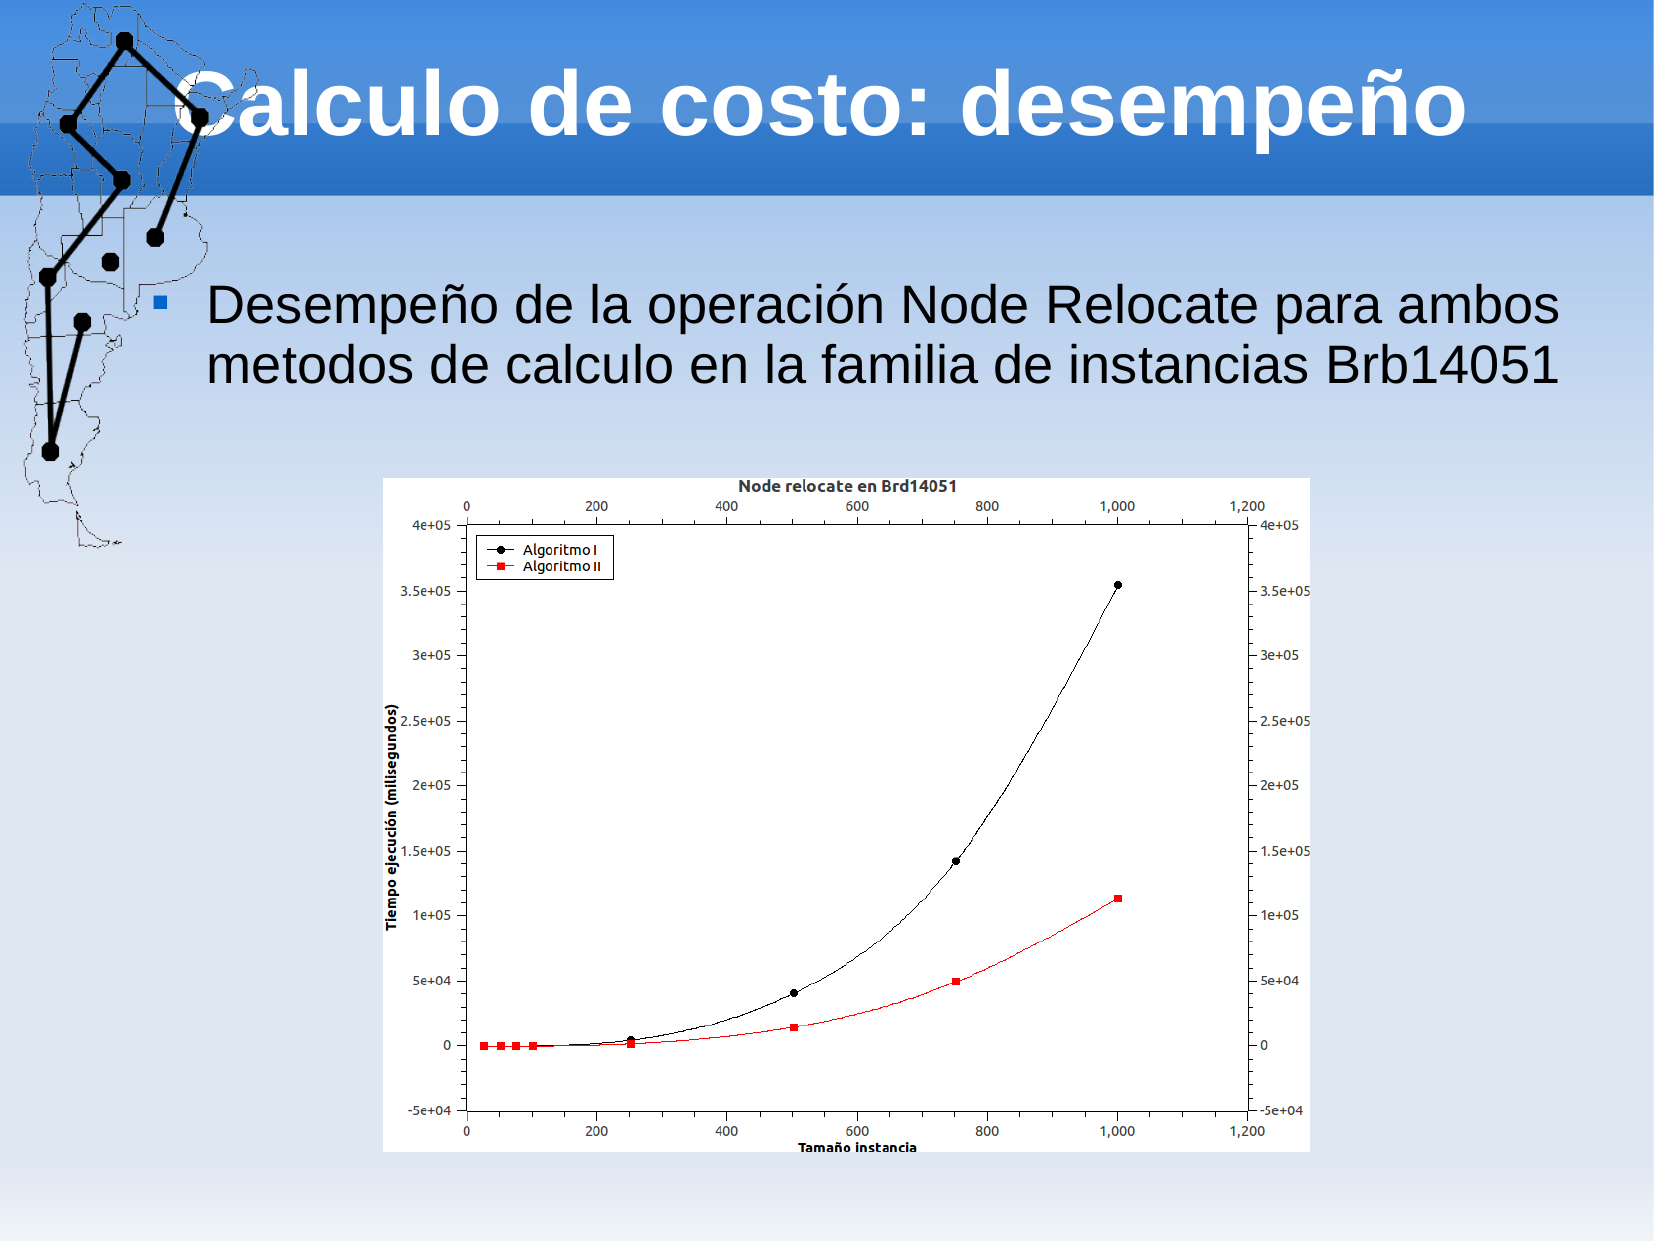

# Calculo de costo: desempeño
Desempeño de la operación Node Relocate para ambos metodos de calculo en la familia de instancias Brb14051